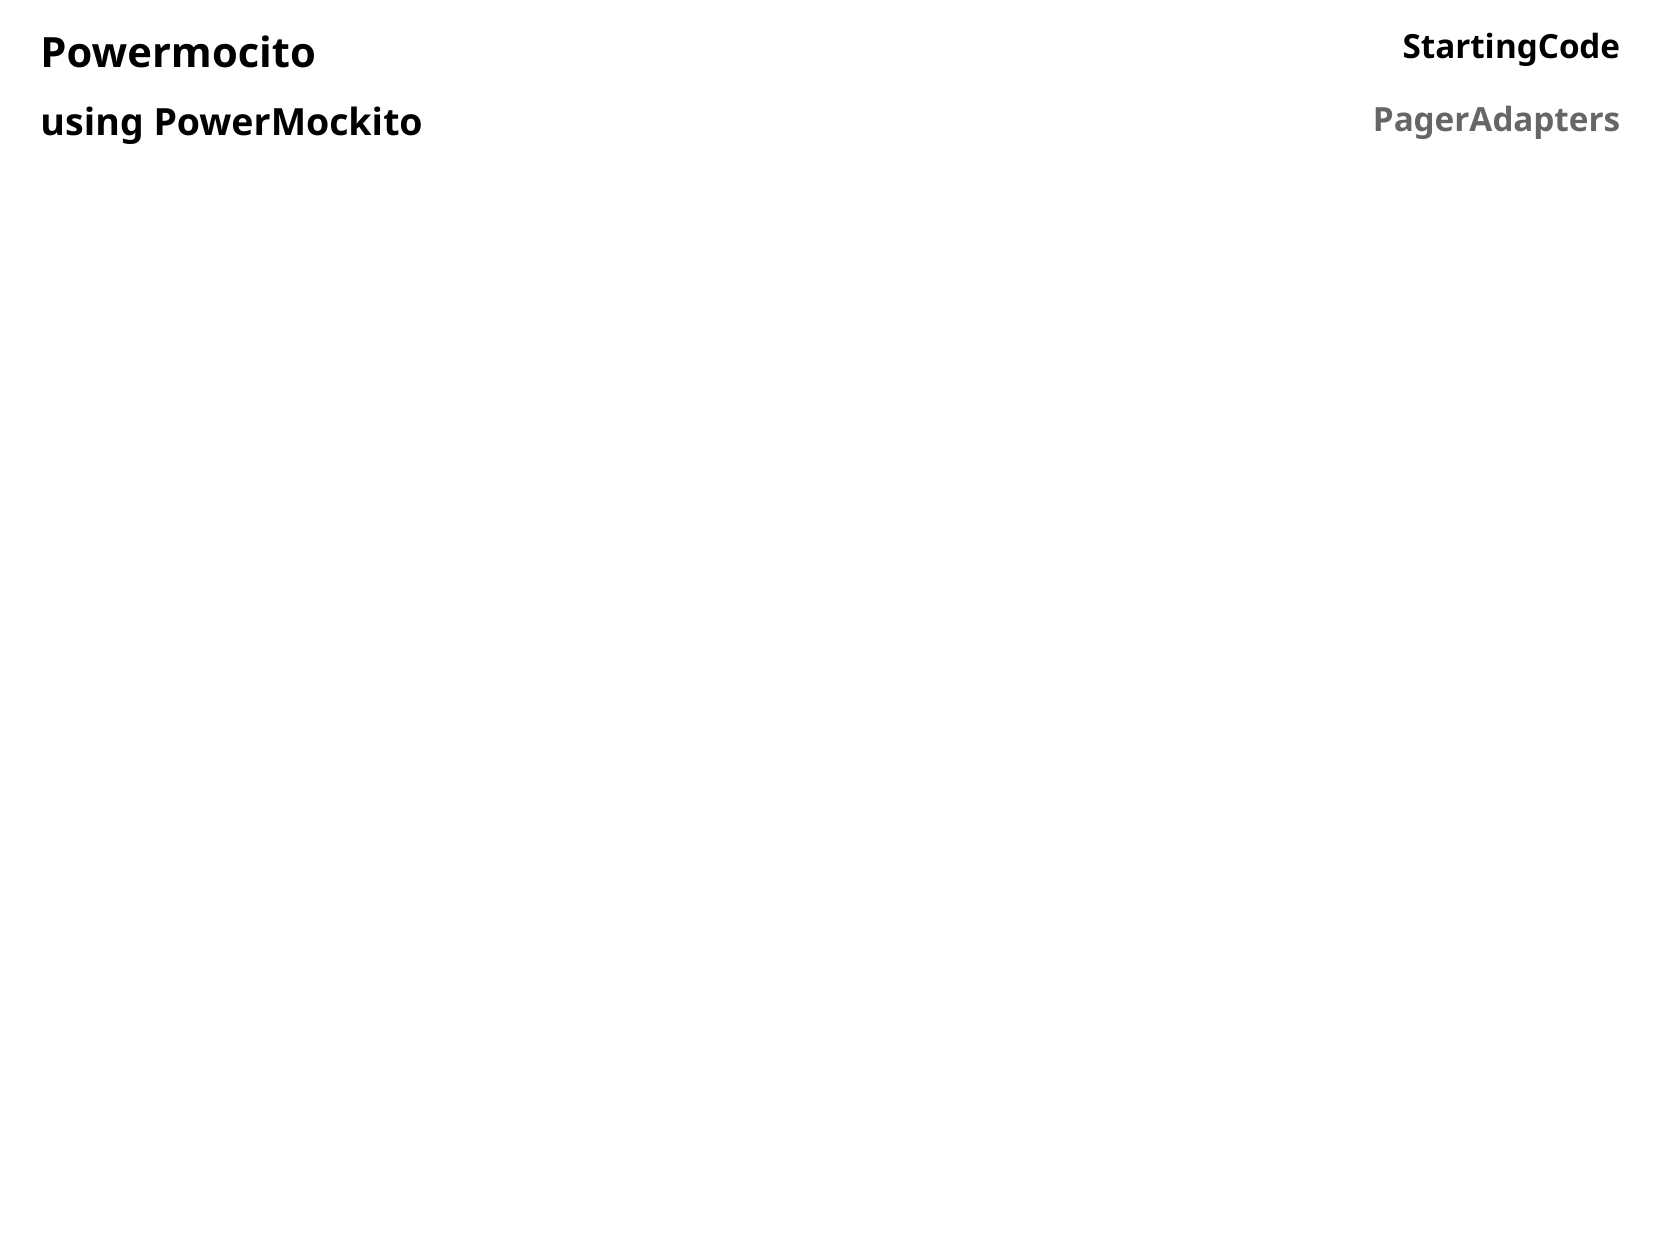

| Powermocito | StartingCode |
| --- | --- |
| using PowerMockito | PagerAdapters |
Starting Position - CharacterUTest